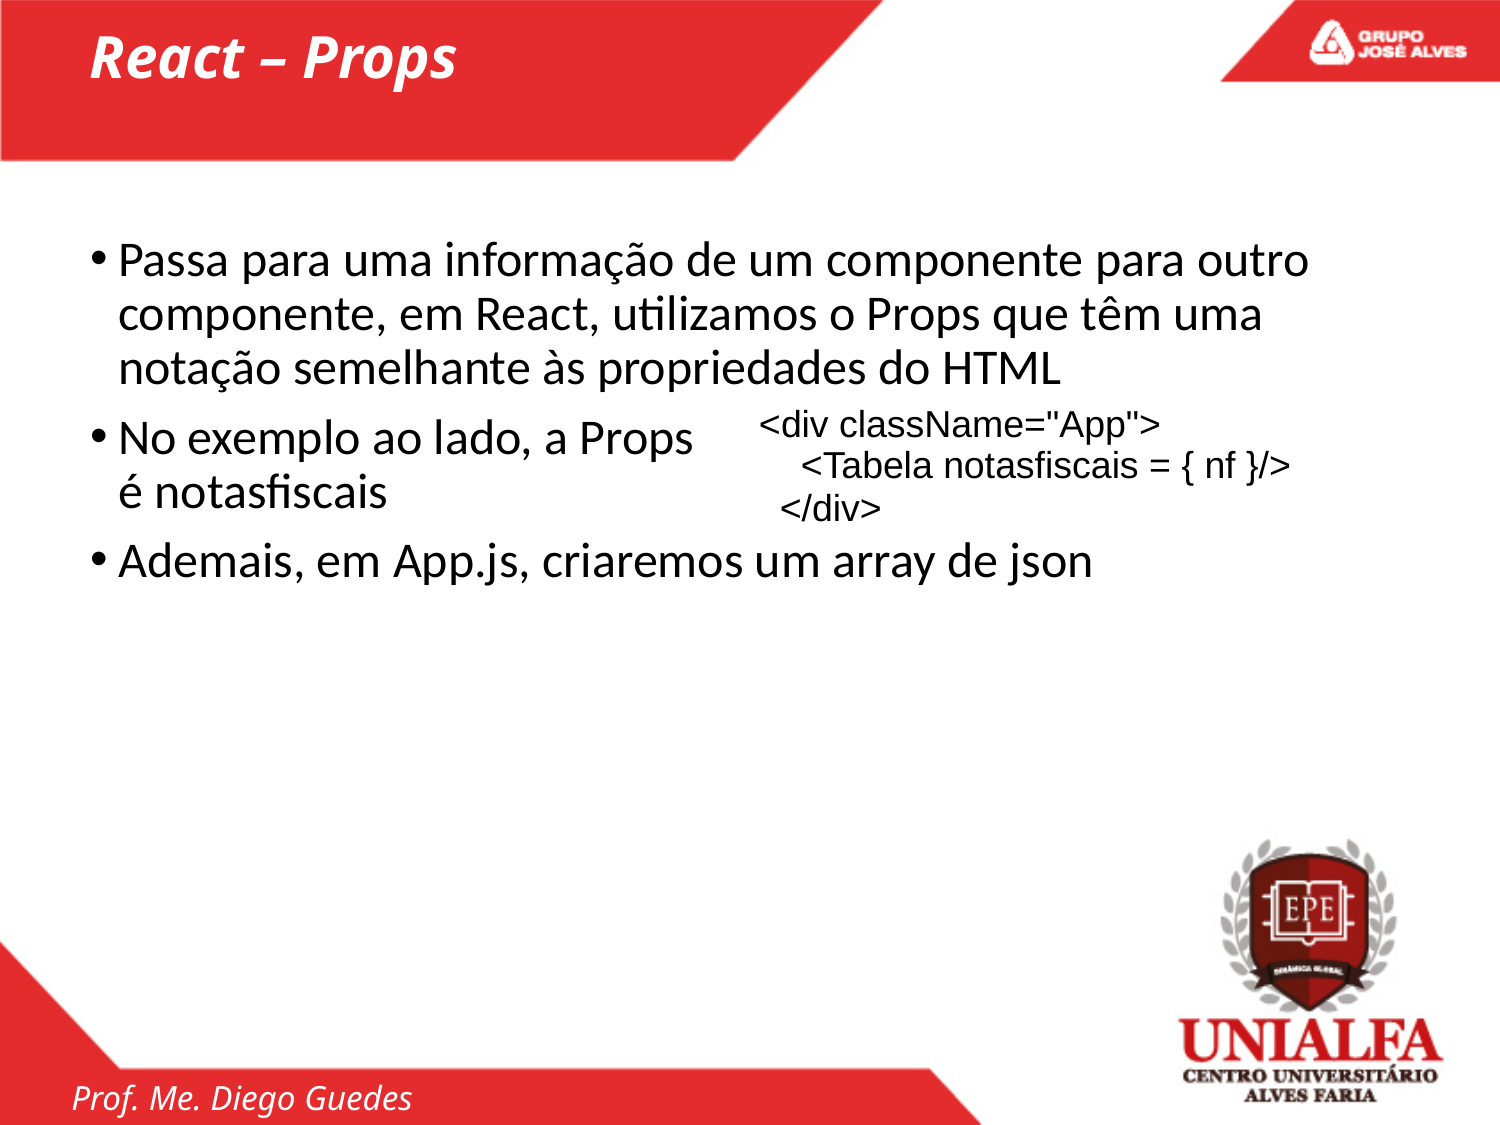

React – Props
# Passa para uma informação de um componente para outro componente, em React, utilizamos o Props que têm uma notação semelhante às propriedades do HTML
No exemplo ao lado, a Props
é notasfiscais
Ademais, em App.js, criaremos um array de json
<div className="App">
 <Tabela notasfiscais = { nf }/>
 </div>
Prof. Me. Diego Guedes